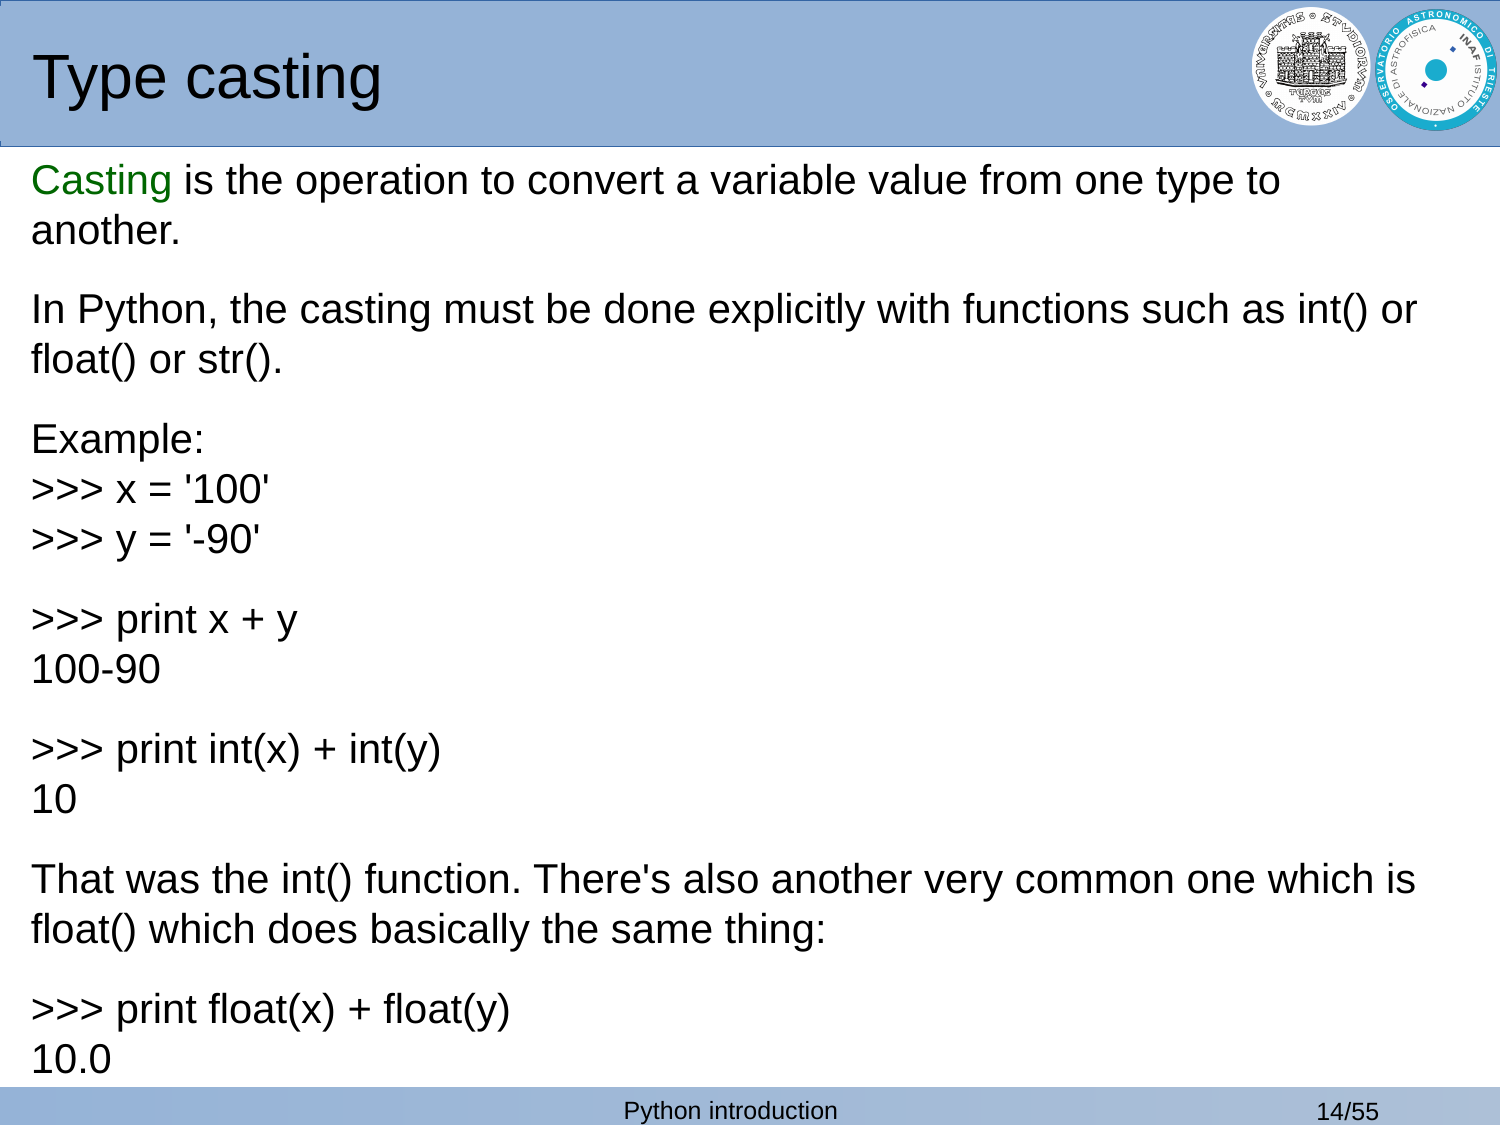

Type casting
# Casting is the operation to convert a variable value from one type to another.
In Python, the casting must be done explicitly with functions such as int() or float() or str().
Example:
>>> x = '100'
>>> y = '-90'
>>> print x + y
100-90
>>> print int(x) + int(y)
10
That was the int() function. There's also another very common one which is float() which does basically the same thing:
>>> print float(x) + float(y)
10.0